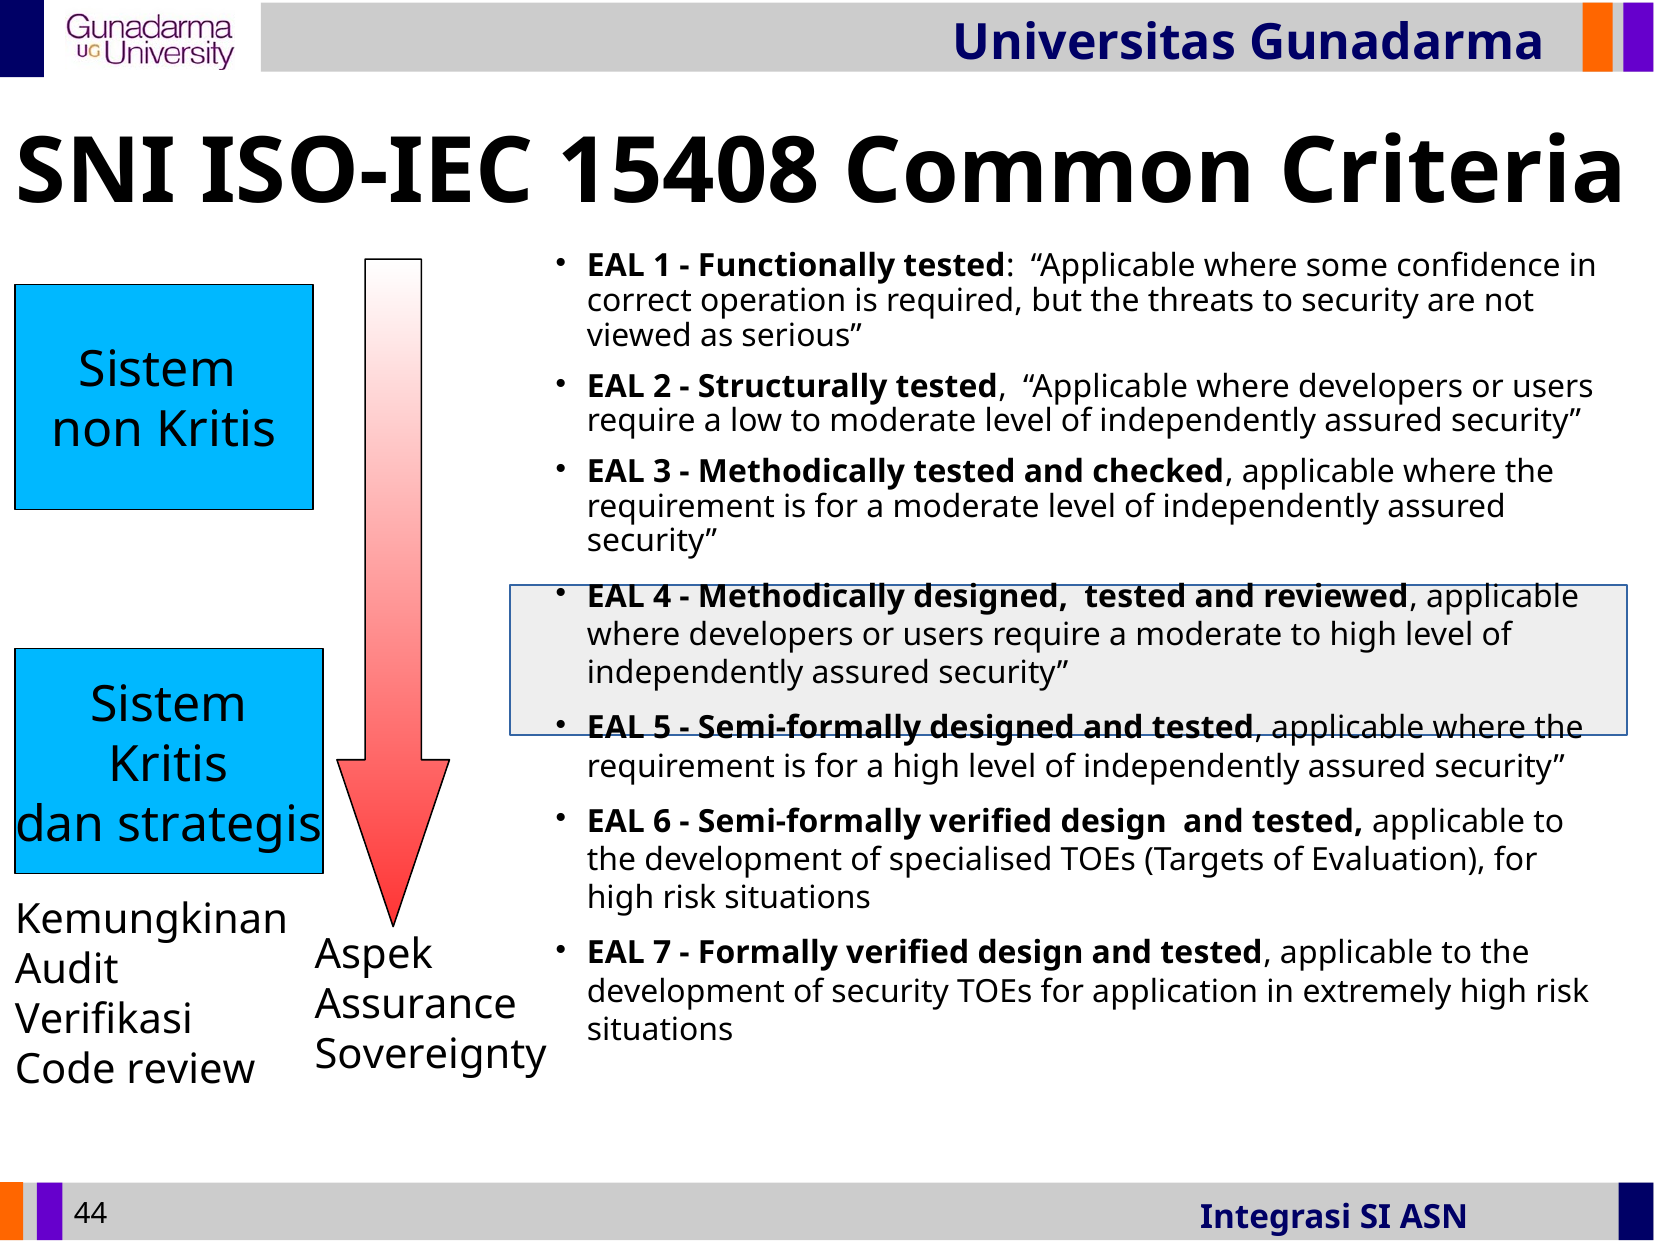

# SNI ISO-IEC 15408 Common Criteria
EAL 1 - Functionally tested: “Applicable where some confidence in correct operation is required, but the threats to security are not viewed as serious”
EAL 2 - Structurally tested, “Applicable where developers or users require a low to moderate level of independently assured security”
EAL 3 - Methodically tested and checked, applicable where the requirement is for a moderate level of independently assured security”
EAL 4 - Methodically designed, tested and reviewed, applicable where developers or users require a moderate to high level of independently assured security”
EAL 5 - Semi-formally designed and tested, applicable where the requirement is for a high level of independently assured security”
EAL 6 - Semi-formally verified design and tested, applicable to the development of specialised TOEs (Targets of Evaluation), for high risk situations
EAL 7 - Formally verified design and tested, applicable to the development of security TOEs for application in extremely high risk situations
Sistem
non Kritis
Sistem
Kritis
dan strategis
Kemungkinan
Audit
Verifikasi
Code review
Aspek
Assurance
Sovereignty